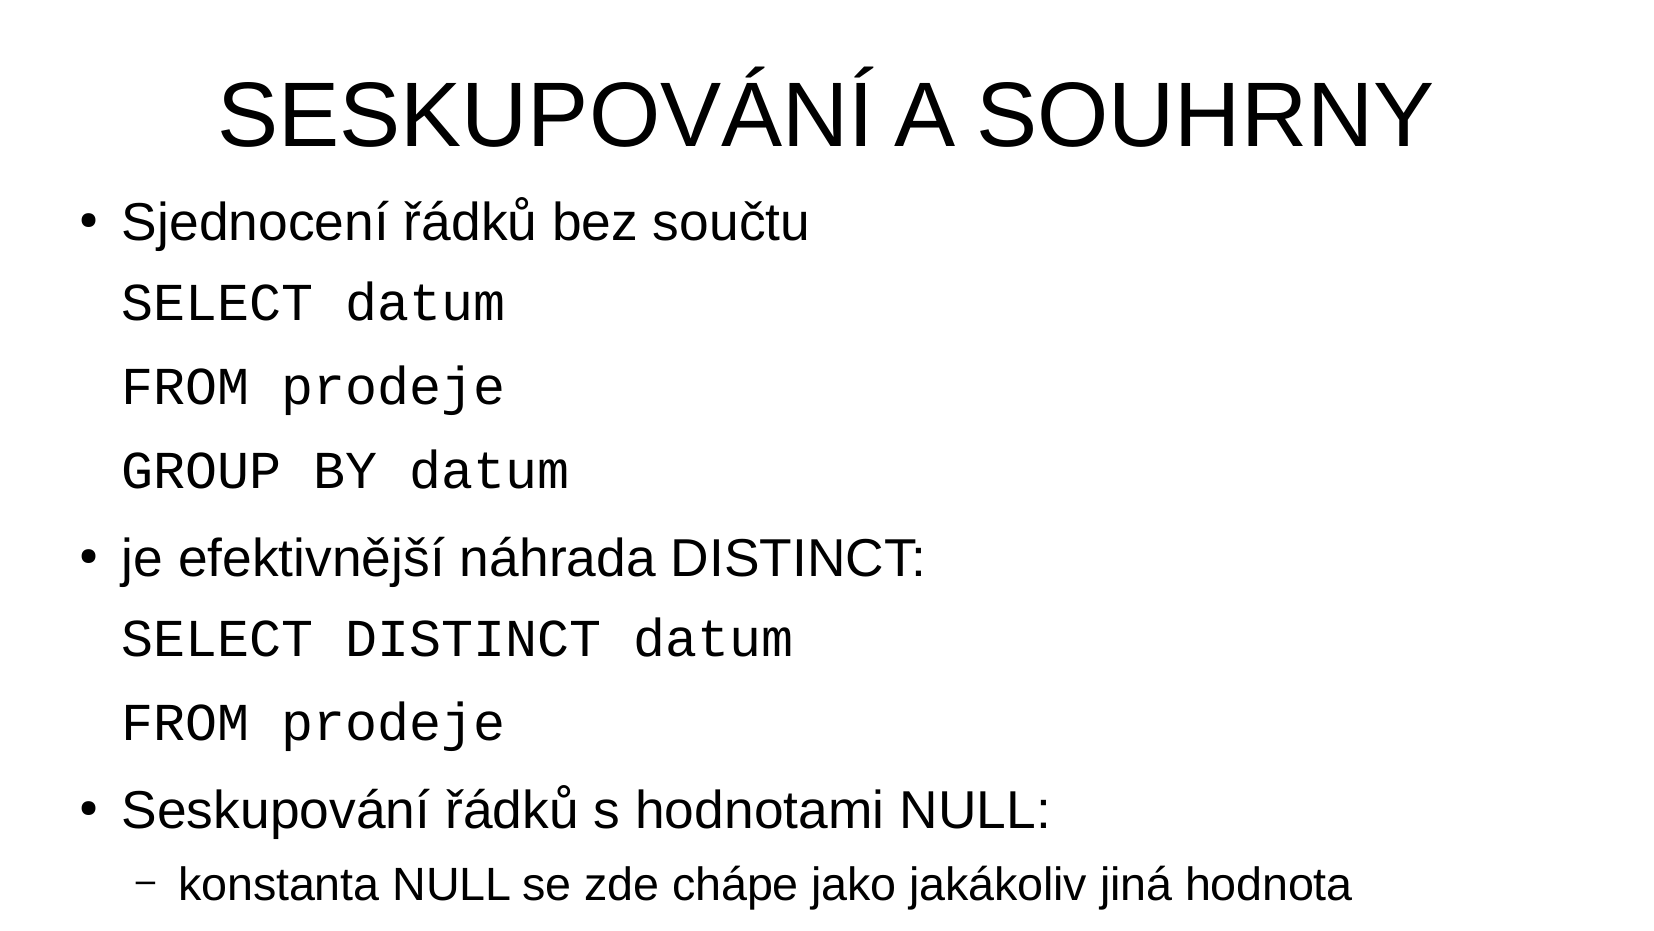

# SESKUPOVÁNÍ A SOUHRNY
Sjednocení řádků bez součtu
SELECT datum
FROM prodeje
GROUP BY datum
je efektivnější náhrada DISTINCT:
SELECT DISTINCT datum
FROM prodeje
Seskupování řádků s hodnotami NULL:
konstanta NULL se zde chápe jako jakákoliv jiná hodnota